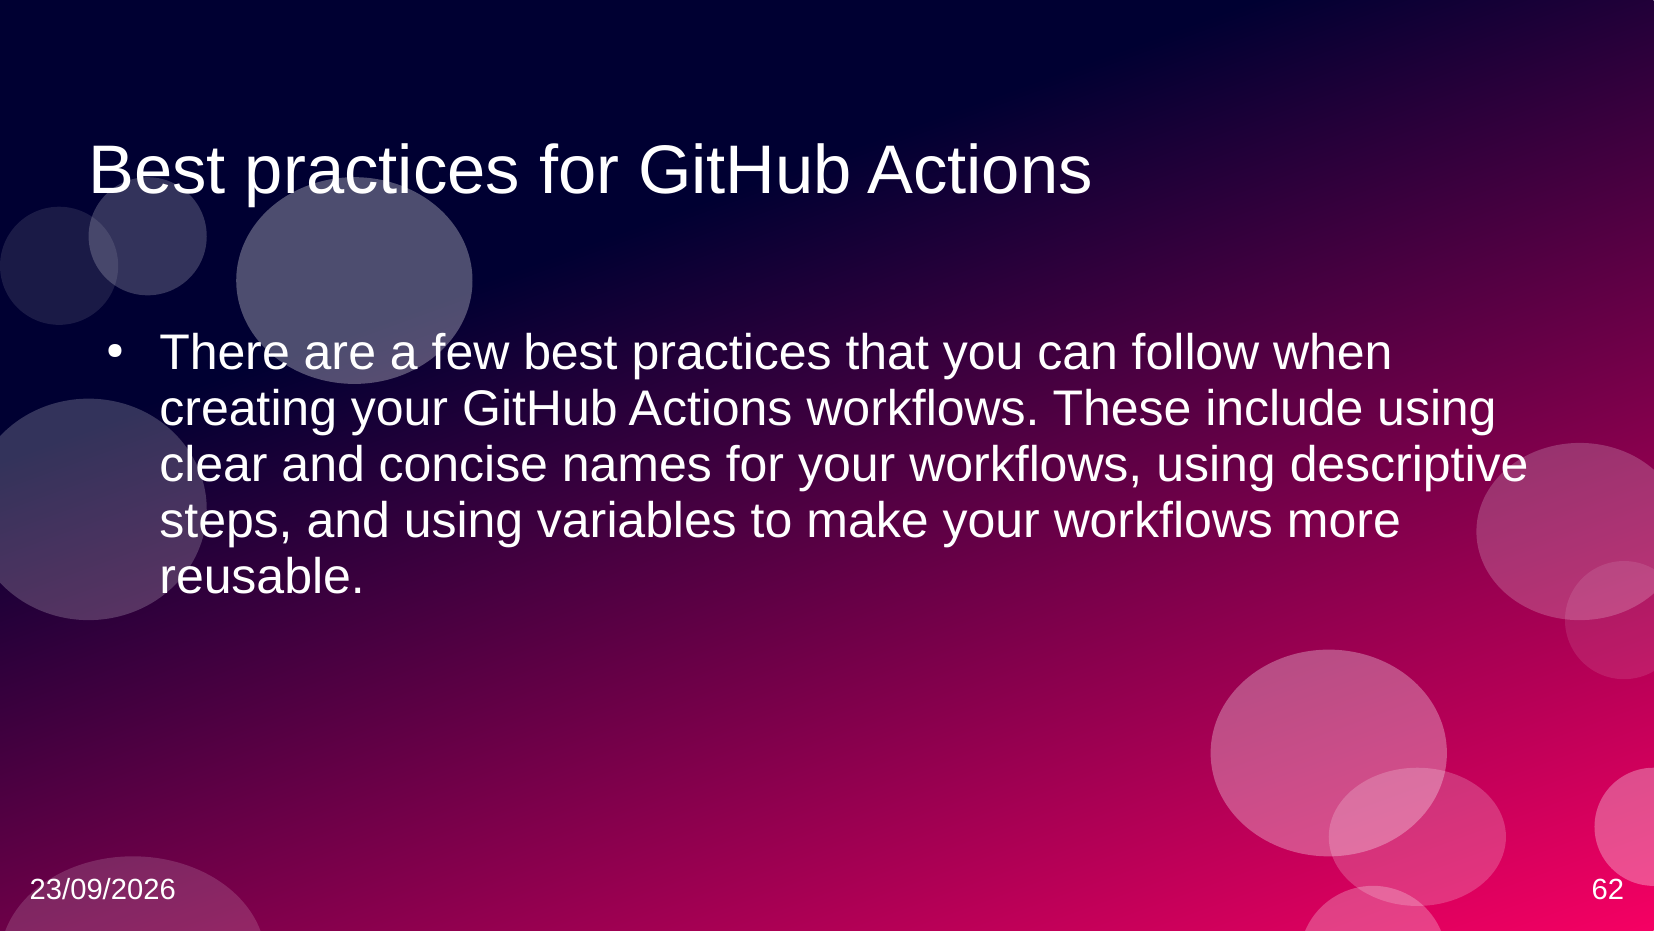

# Best practices for GitHub Actions
There are a few best practices that you can follow when creating your GitHub Actions workflows. These include using clear and concise names for your workflows, using descriptive steps, and using variables to make your workflows more reusable.
62